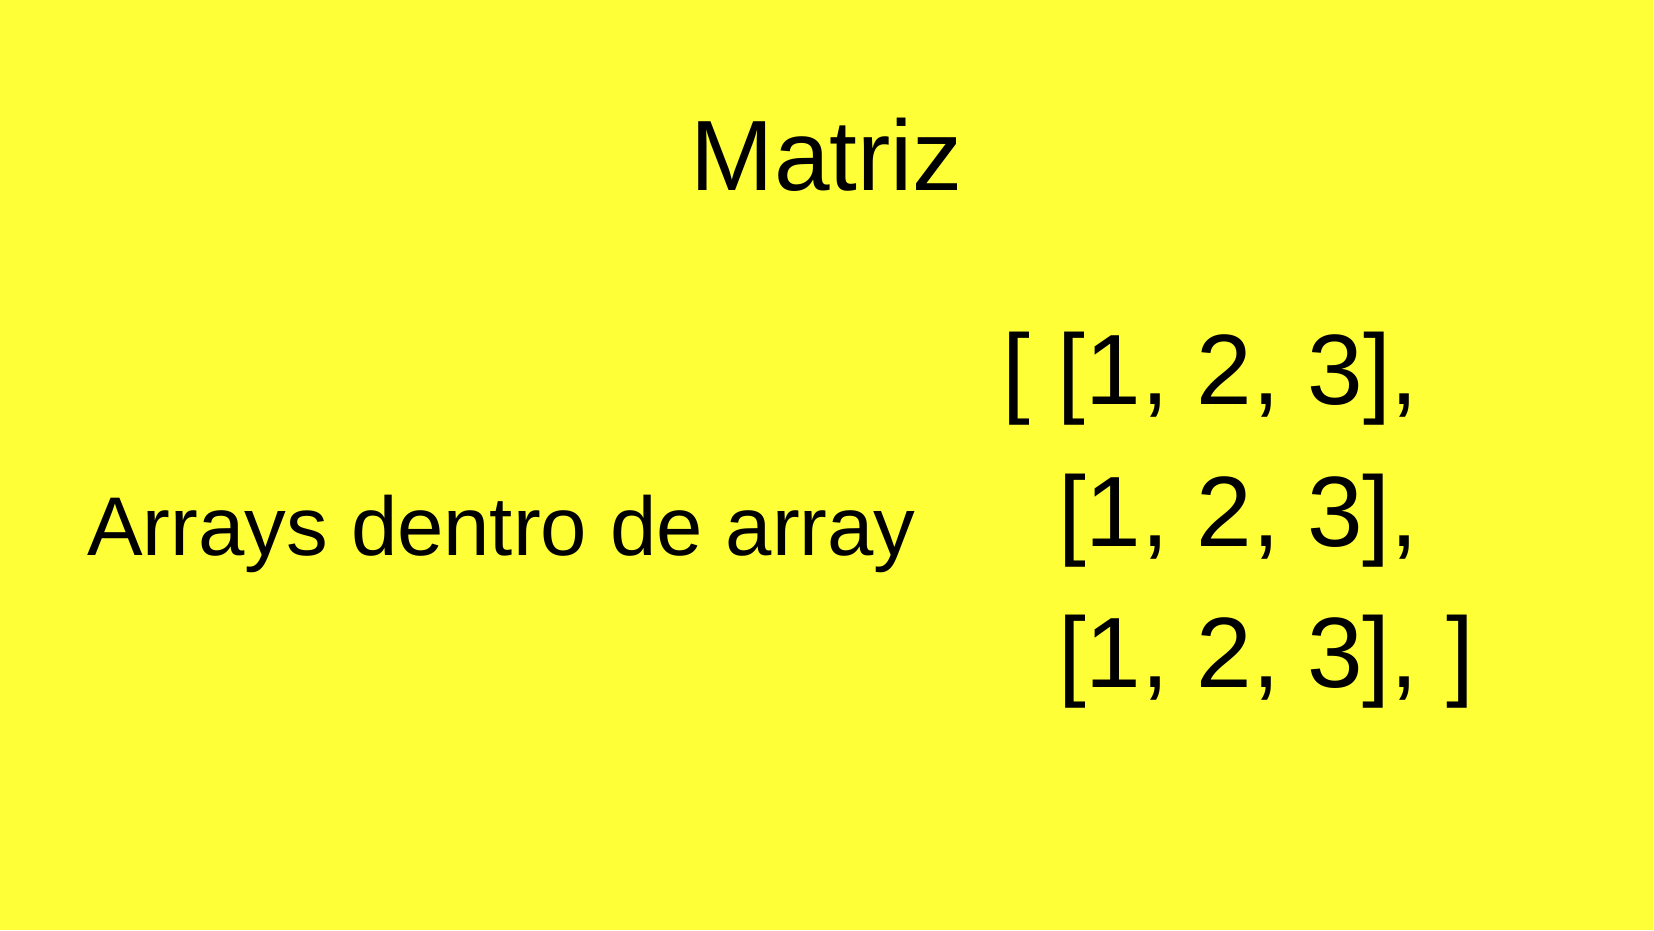

# Matriz
[ [1, 2, 3],
 [1, 2, 3],
 [1, 2, 3], ]
Arrays dentro de array